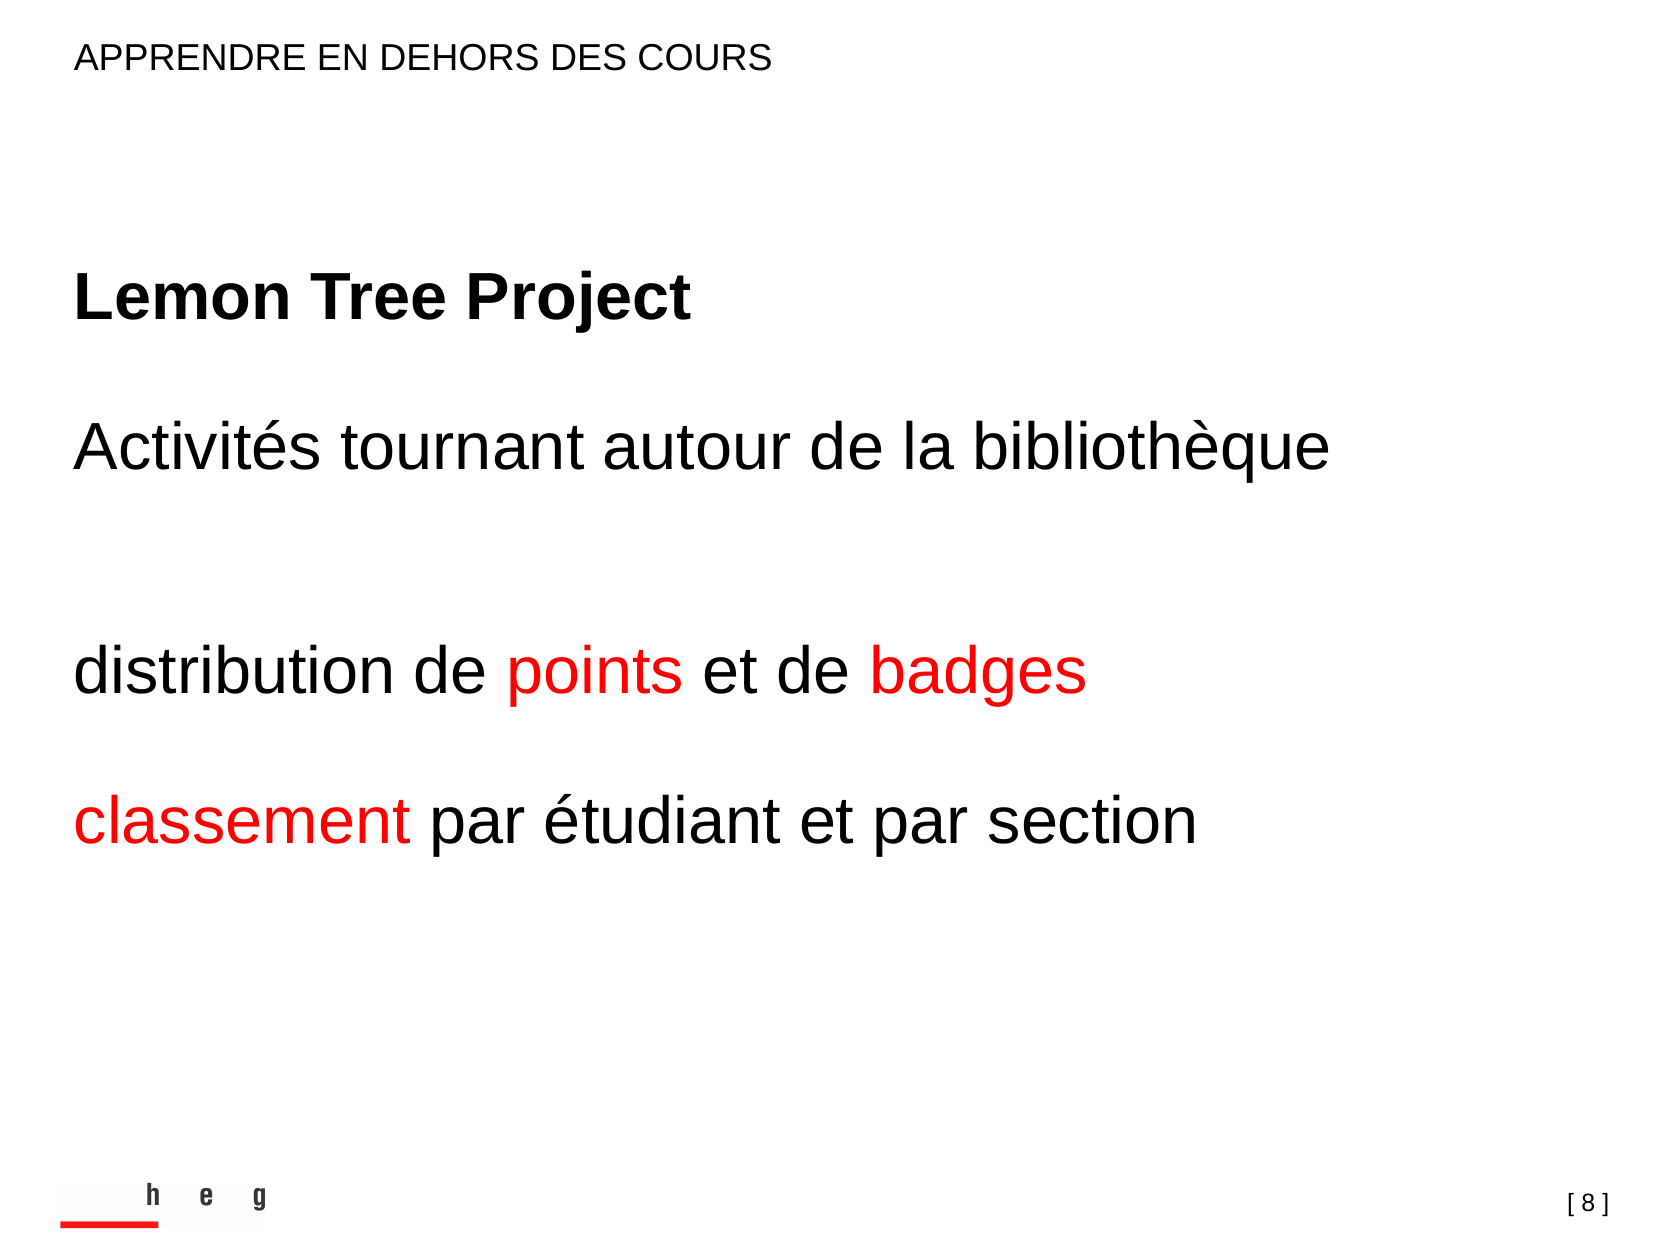

APPRENDRE EN DEHORS DES COURS
Lemon Tree Project
Activités tournant autour de la bibliothèque
distribution de points et de badges
classement par étudiant et par section